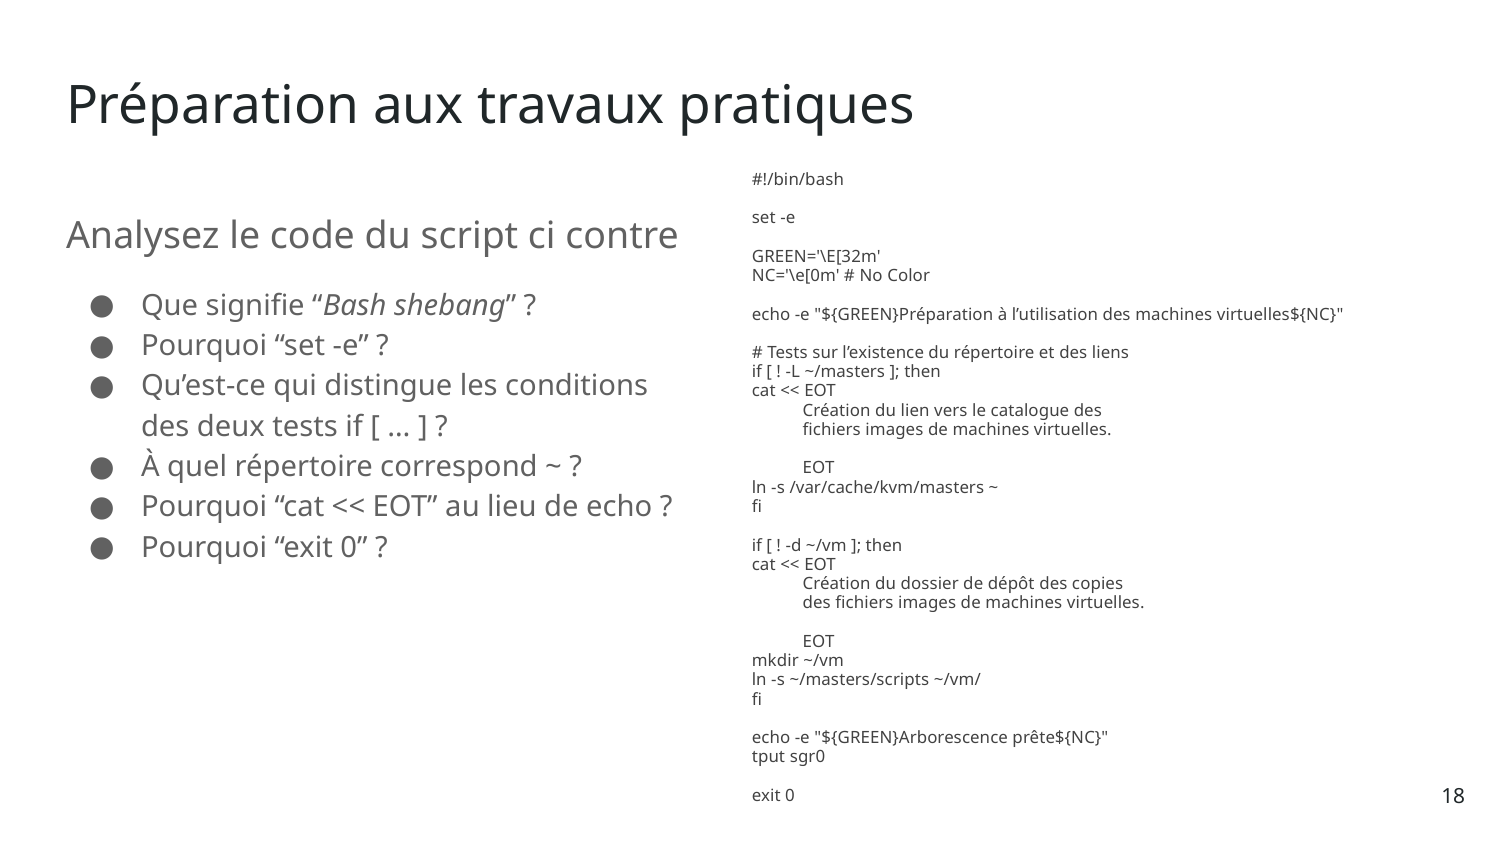

# Préparation aux travaux pratiques
#!/bin/bash
set -e
GREEN='\E[32m'
NC='\e[0m' # No Color
echo -e "${GREEN}Préparation à l’utilisation des machines virtuelles${NC}"
# Tests sur l’existence du répertoire et des liens
if [ ! -L ~/masters ]; then
	cat << EOT
Création du lien vers le catalogue des
fichiers images de machines virtuelles.
EOT
	ln -s /var/cache/kvm/masters ~
fi
if [ ! -d ~/vm ]; then
	cat << EOT
Création du dossier de dépôt des copies
des fichiers images de machines virtuelles.
EOT
	mkdir ~/vm
	ln -s ~/masters/scripts ~/vm/
fi
echo -e "${GREEN}Arborescence prête${NC}"
tput sgr0
exit 0
Analysez le code du script ci contre
Que signifie “Bash shebang” ?
Pourquoi “set -e” ?
Qu’est-ce qui distingue les conditions des deux tests if [ … ] ?
À quel répertoire correspond ~ ?
Pourquoi “cat << EOT” au lieu de echo ?
Pourquoi “exit 0” ?